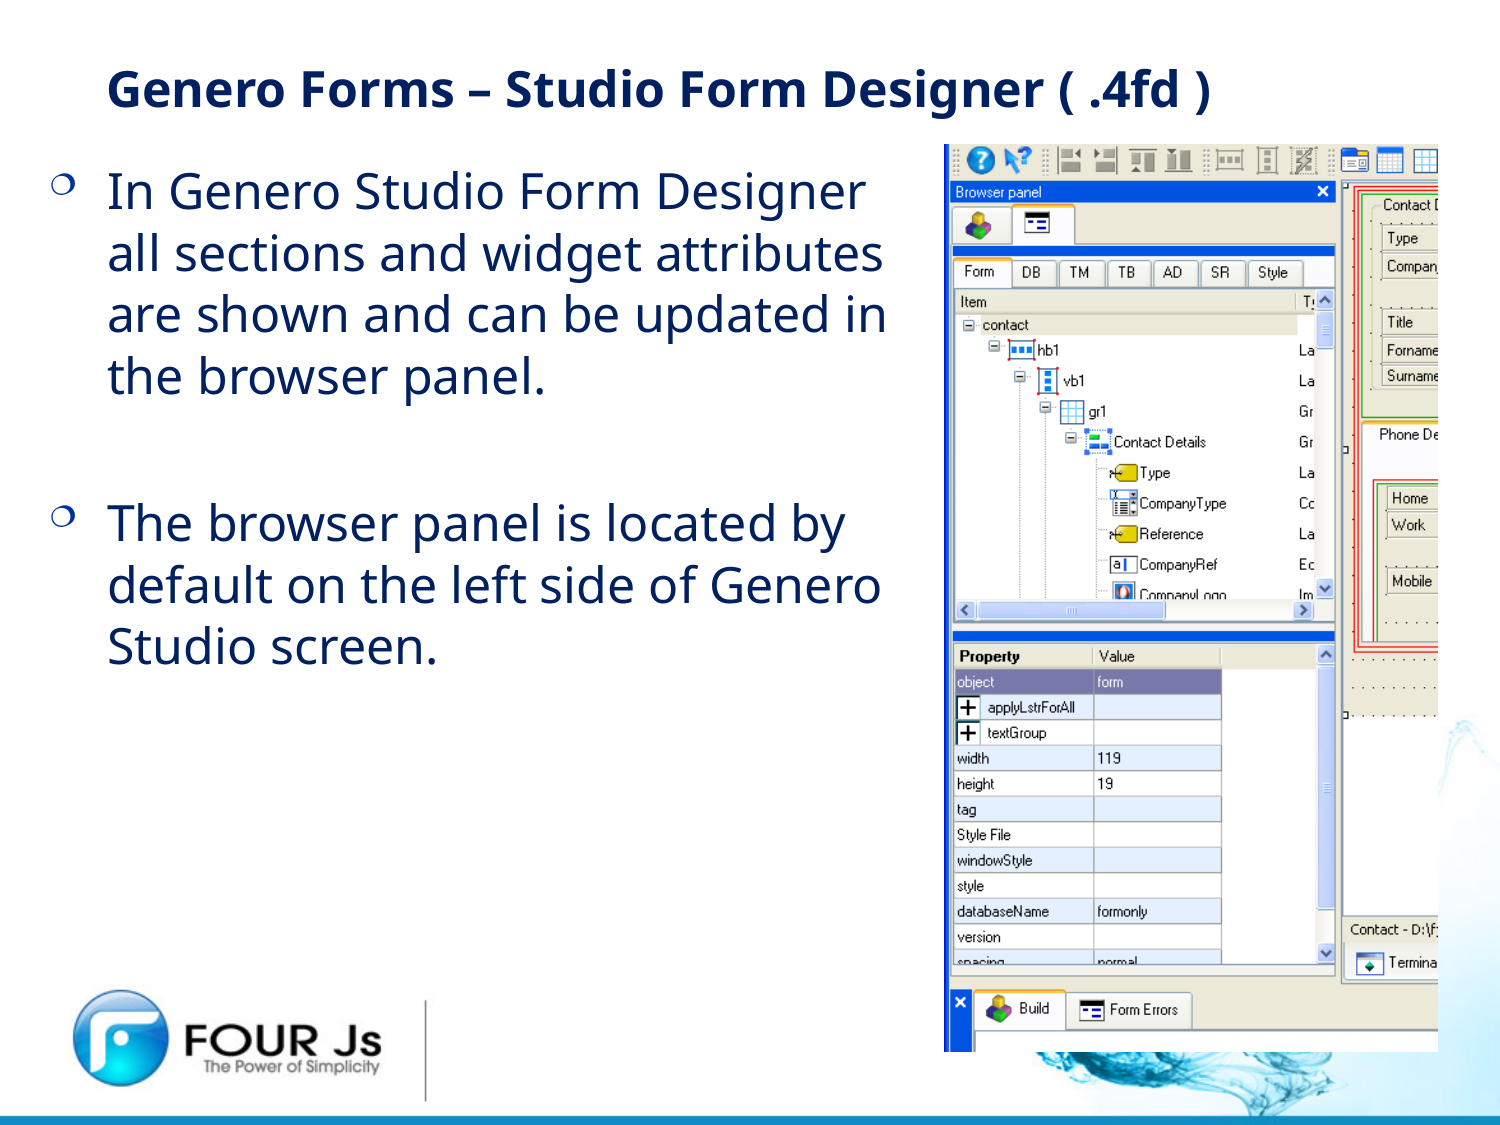

# Genero Forms – Studio Form Designer ( .4fd )
In Genero Studio Form Designer all sections and widget attributes are shown and can be updated in the browser panel.
The browser panel is located by default on the left side of Genero Studio screen.